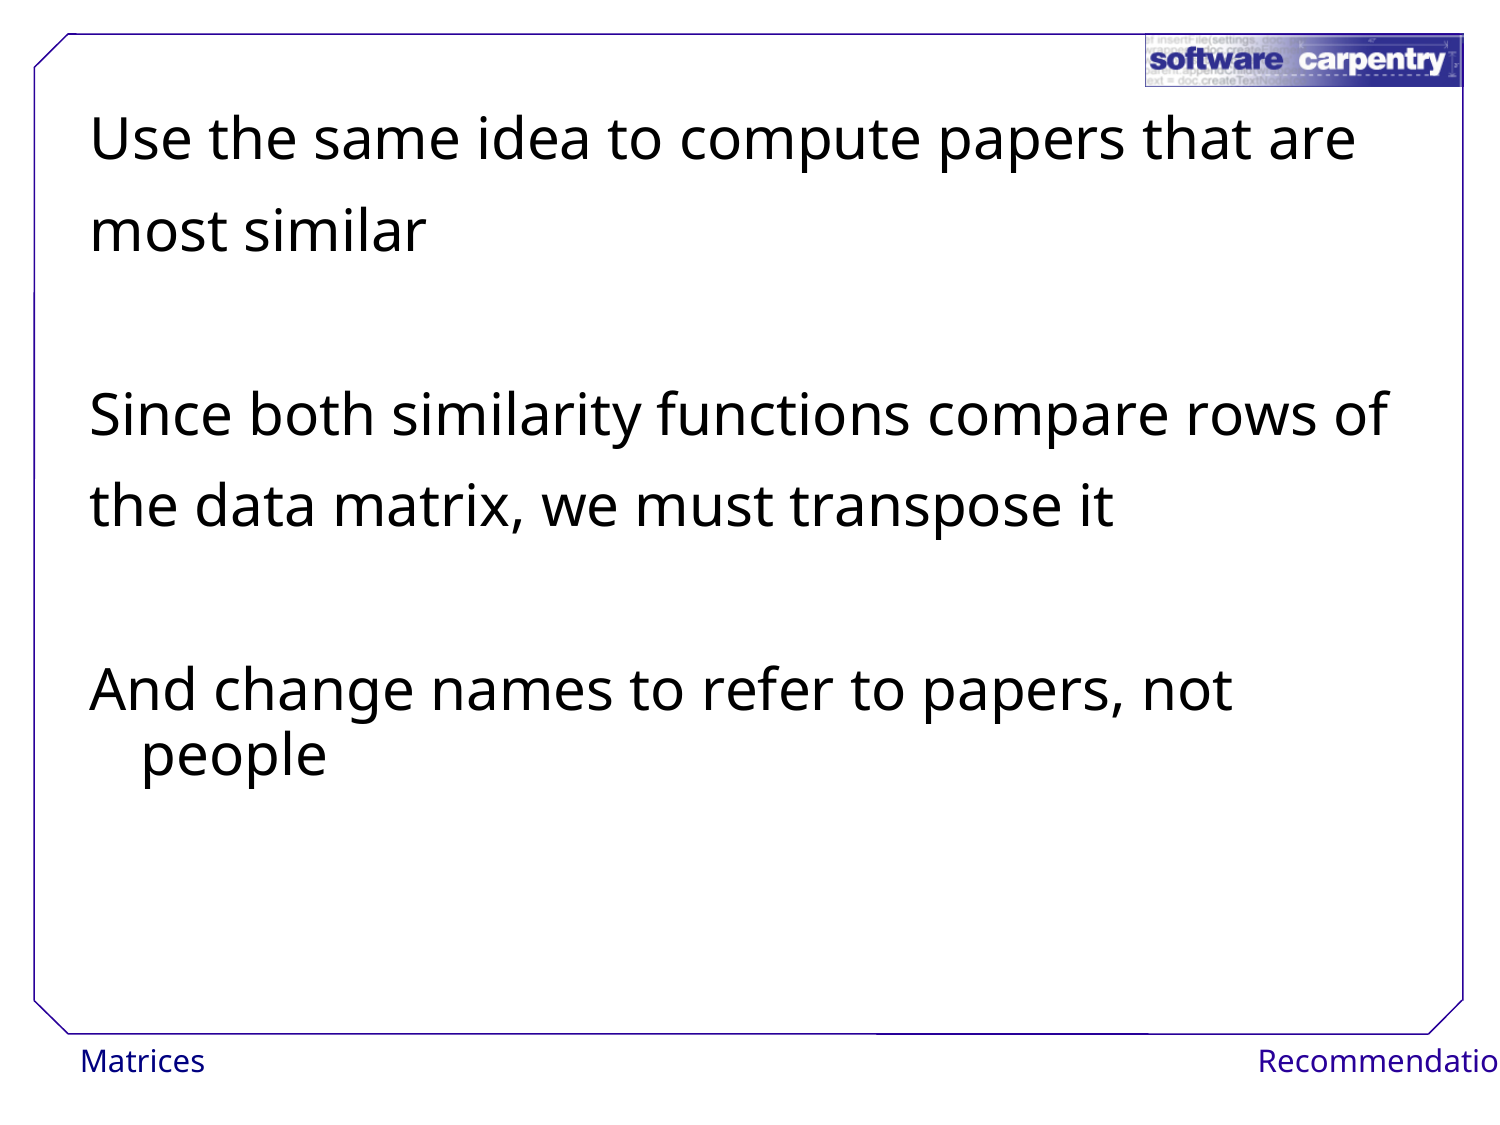

# Use the same idea to compute papers that are
most similar
Since both similarity functions compare rows of
the data matrix, we must transpose it
And change names to refer to papers, not people